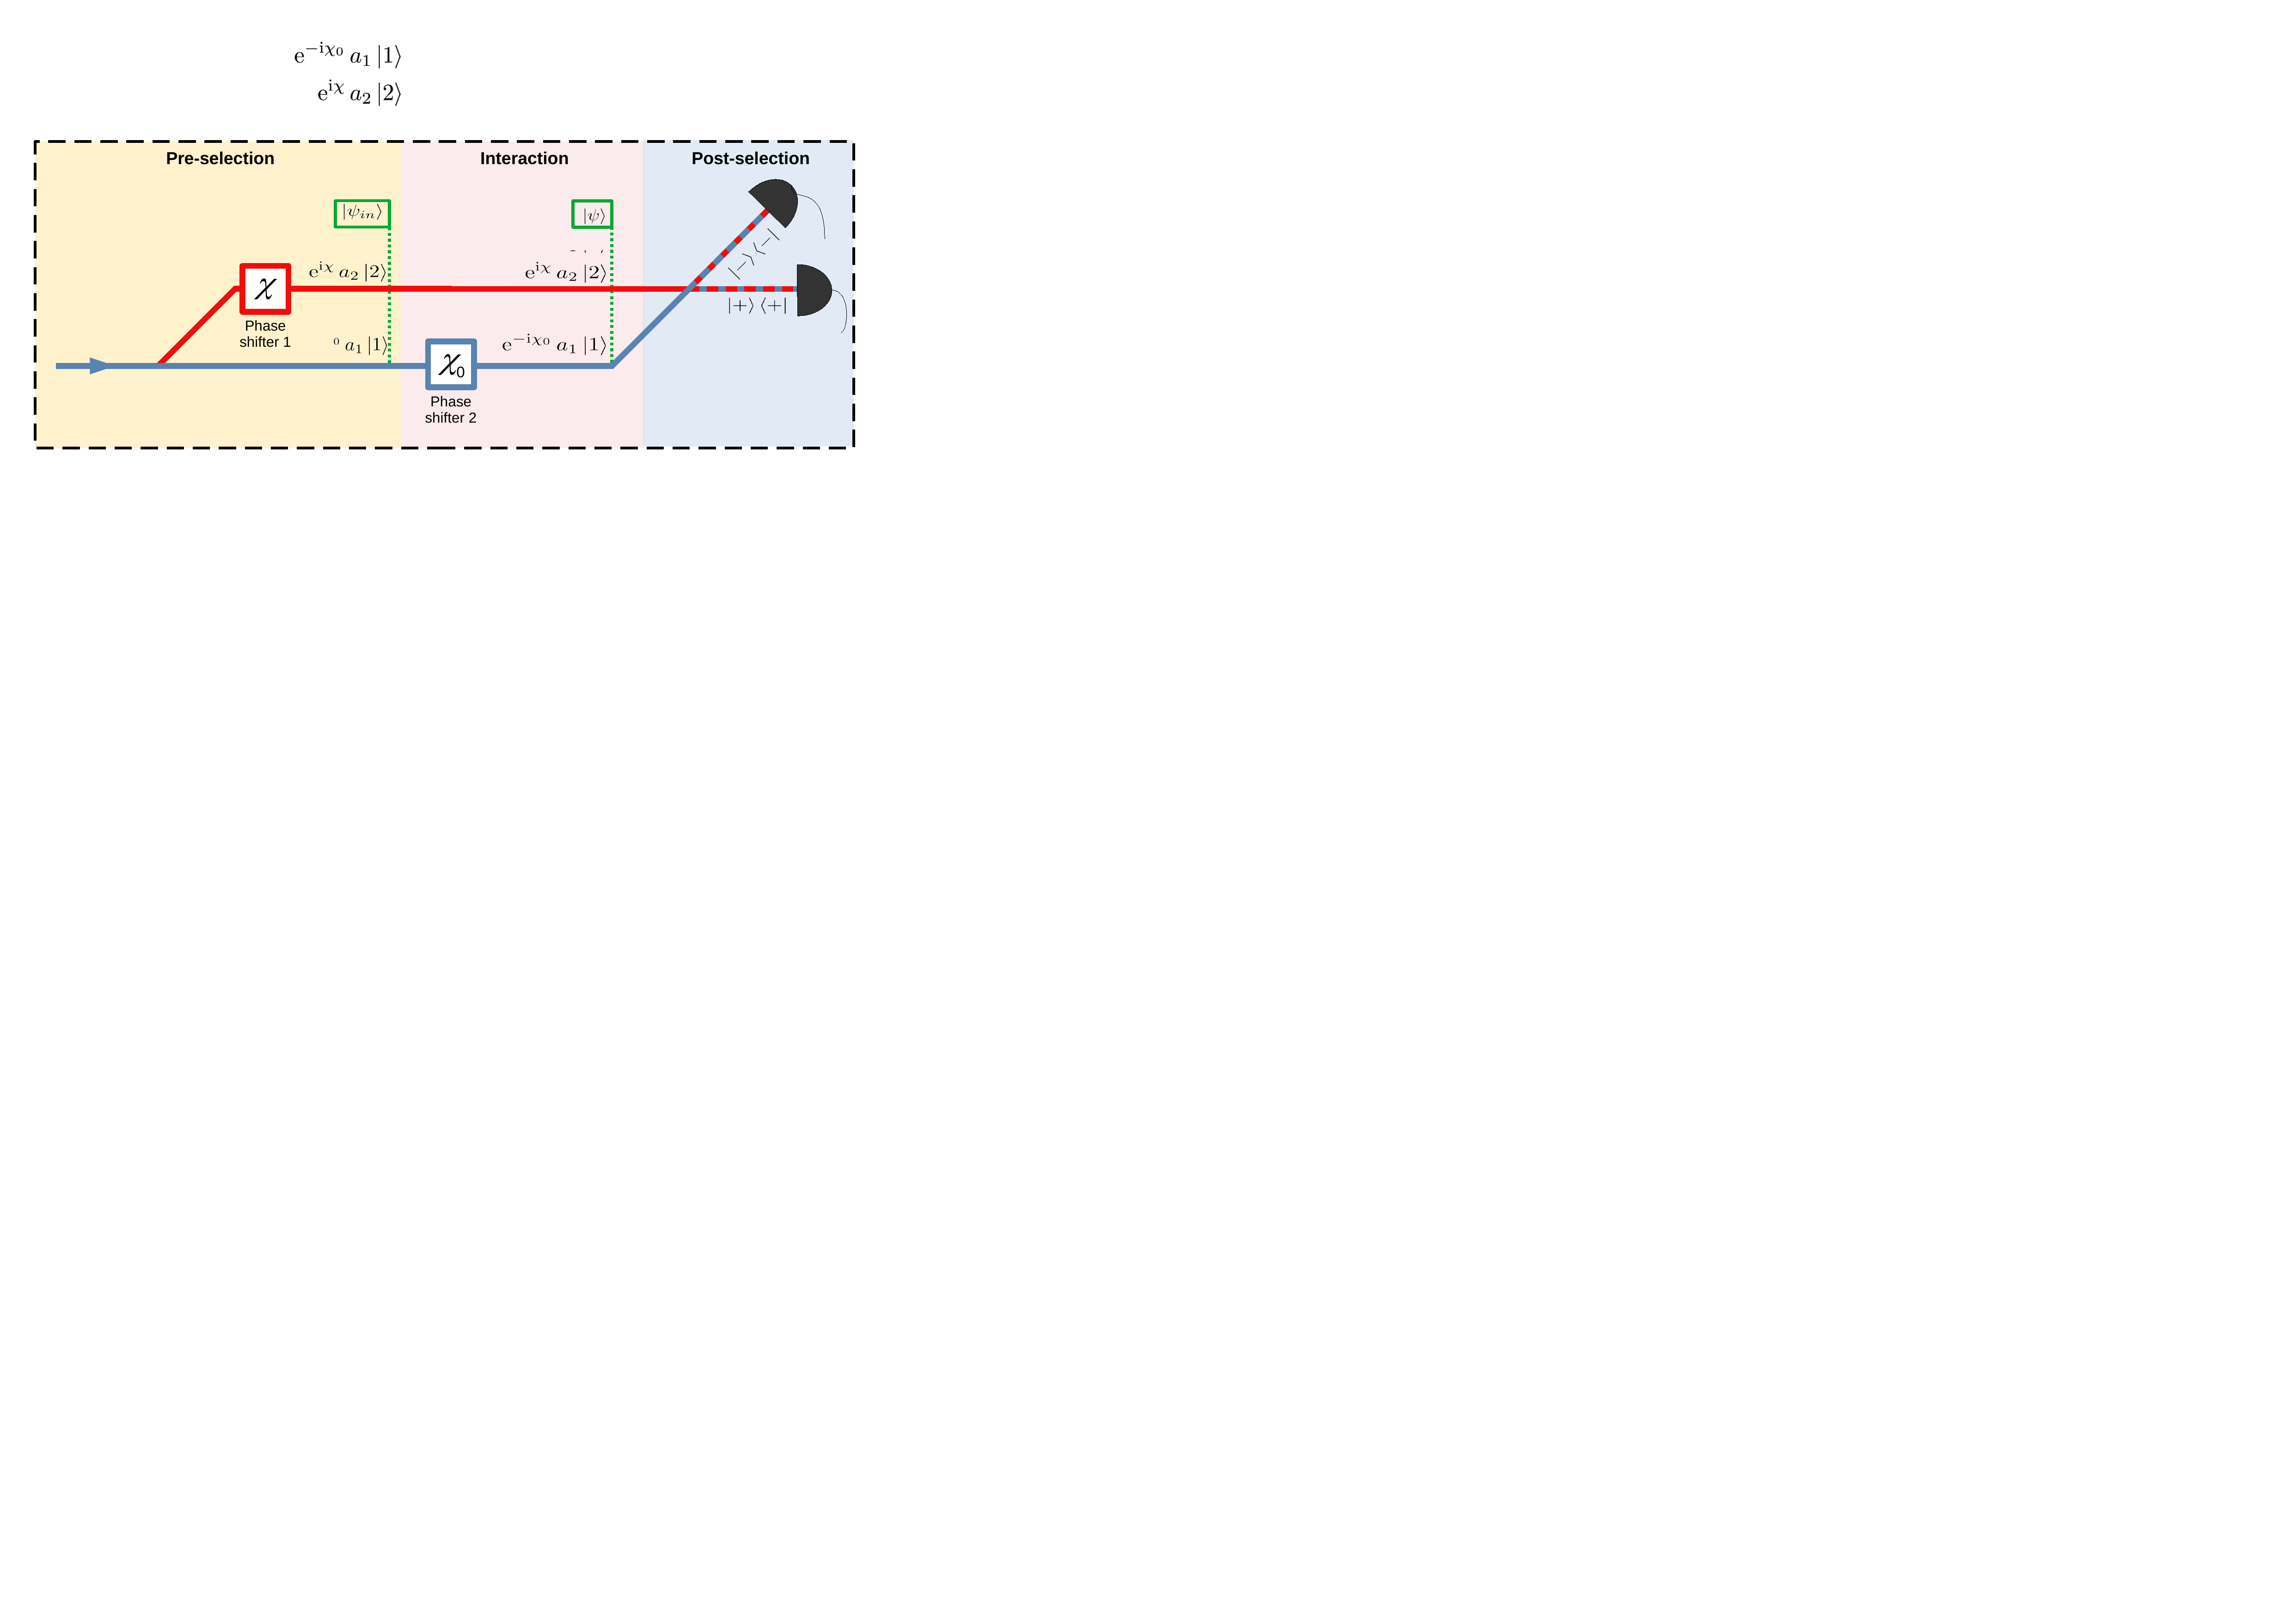

Pre-selection
Interaction
Post-selection
Phase
shifter 1
0
Phase
shifter 2